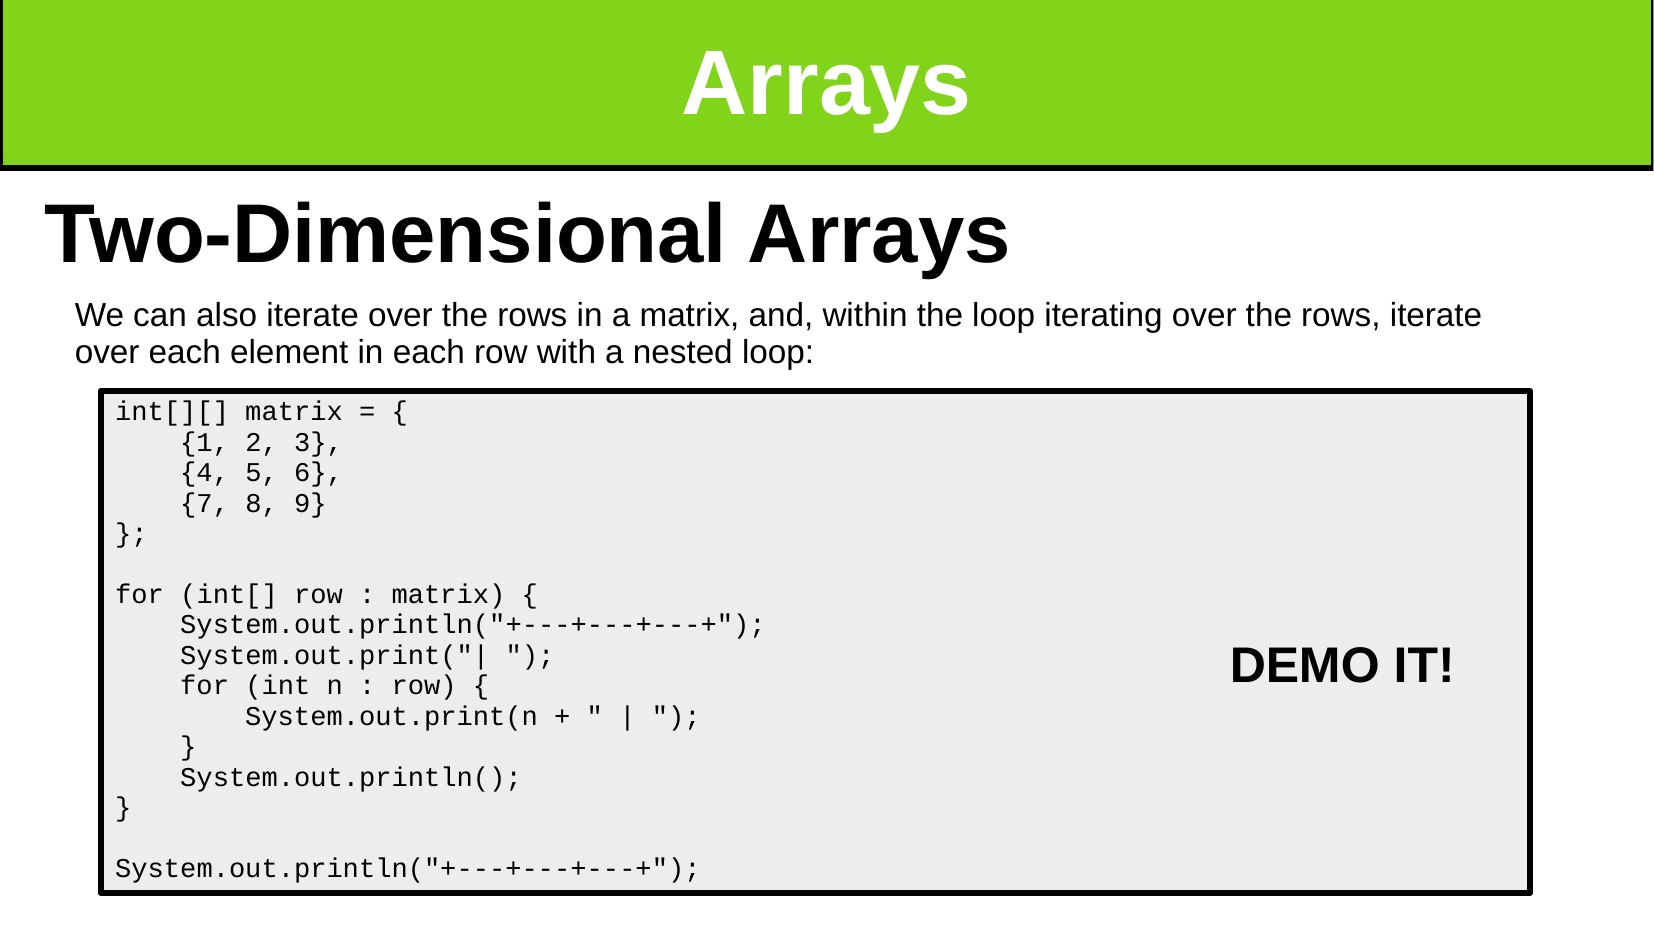

# Arrays
Two-Dimensional Arrays
We can also iterate over the rows in a matrix, and, within the loop iterating over the rows, iterate over each element in each row with a nested loop:
int[][] matrix = {
 {1, 2, 3},
 {4, 5, 6},
 {7, 8, 9}
};
for (int[] row : matrix) {
 System.out.println("+---+---+---+");
 System.out.print("| ");
 for (int n : row) {
 System.out.print(n + " | ");
 }
 System.out.println();
}
System.out.println("+---+---+---+");
DEMO IT!